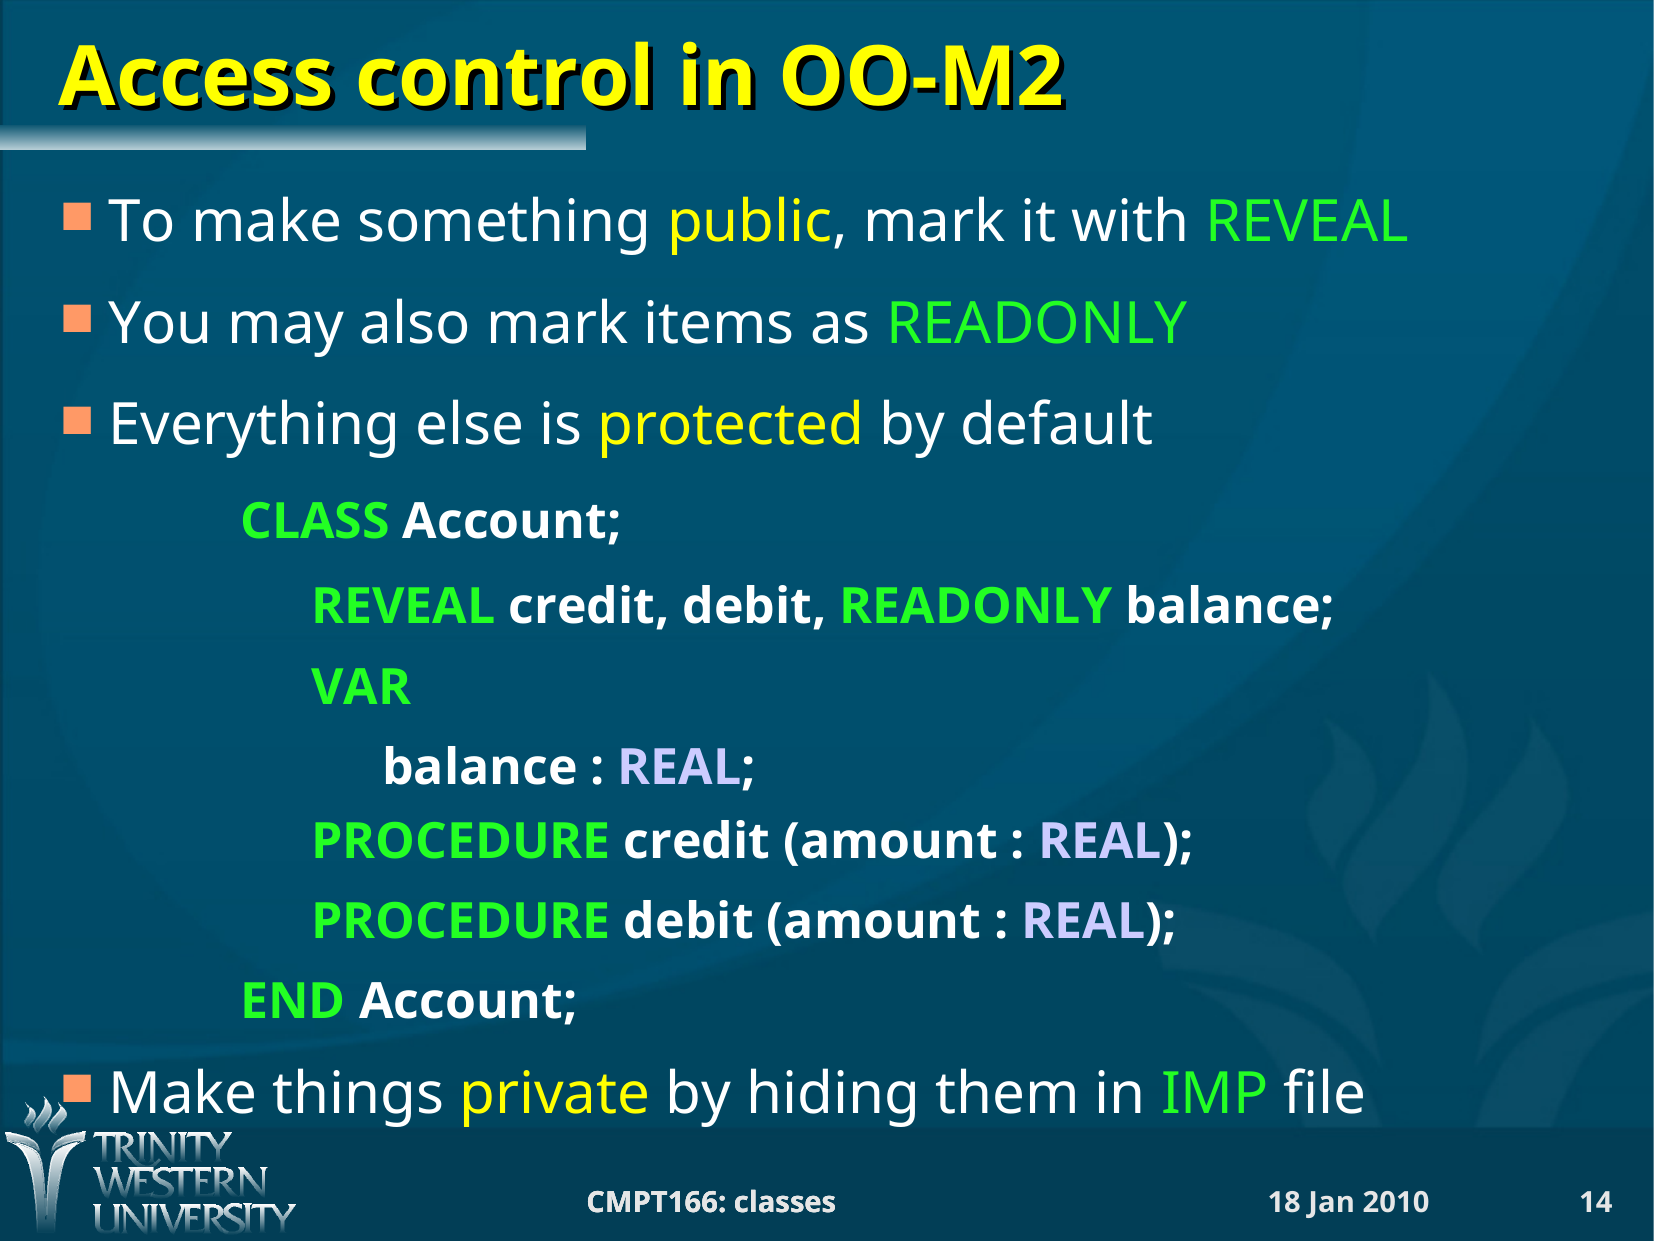

# Access control in OO-M2
To make something public, mark it with REVEAL
You may also mark items as READONLY
Everything else is protected by default
CLASS Account;
REVEAL credit, debit, READONLY balance;
VAR
balance : REAL;
PROCEDURE credit (amount : REAL);
PROCEDURE debit (amount : REAL);
END Account;
Make things private by hiding them in IMP file
CMPT166: classes
18 Jan 2010
14